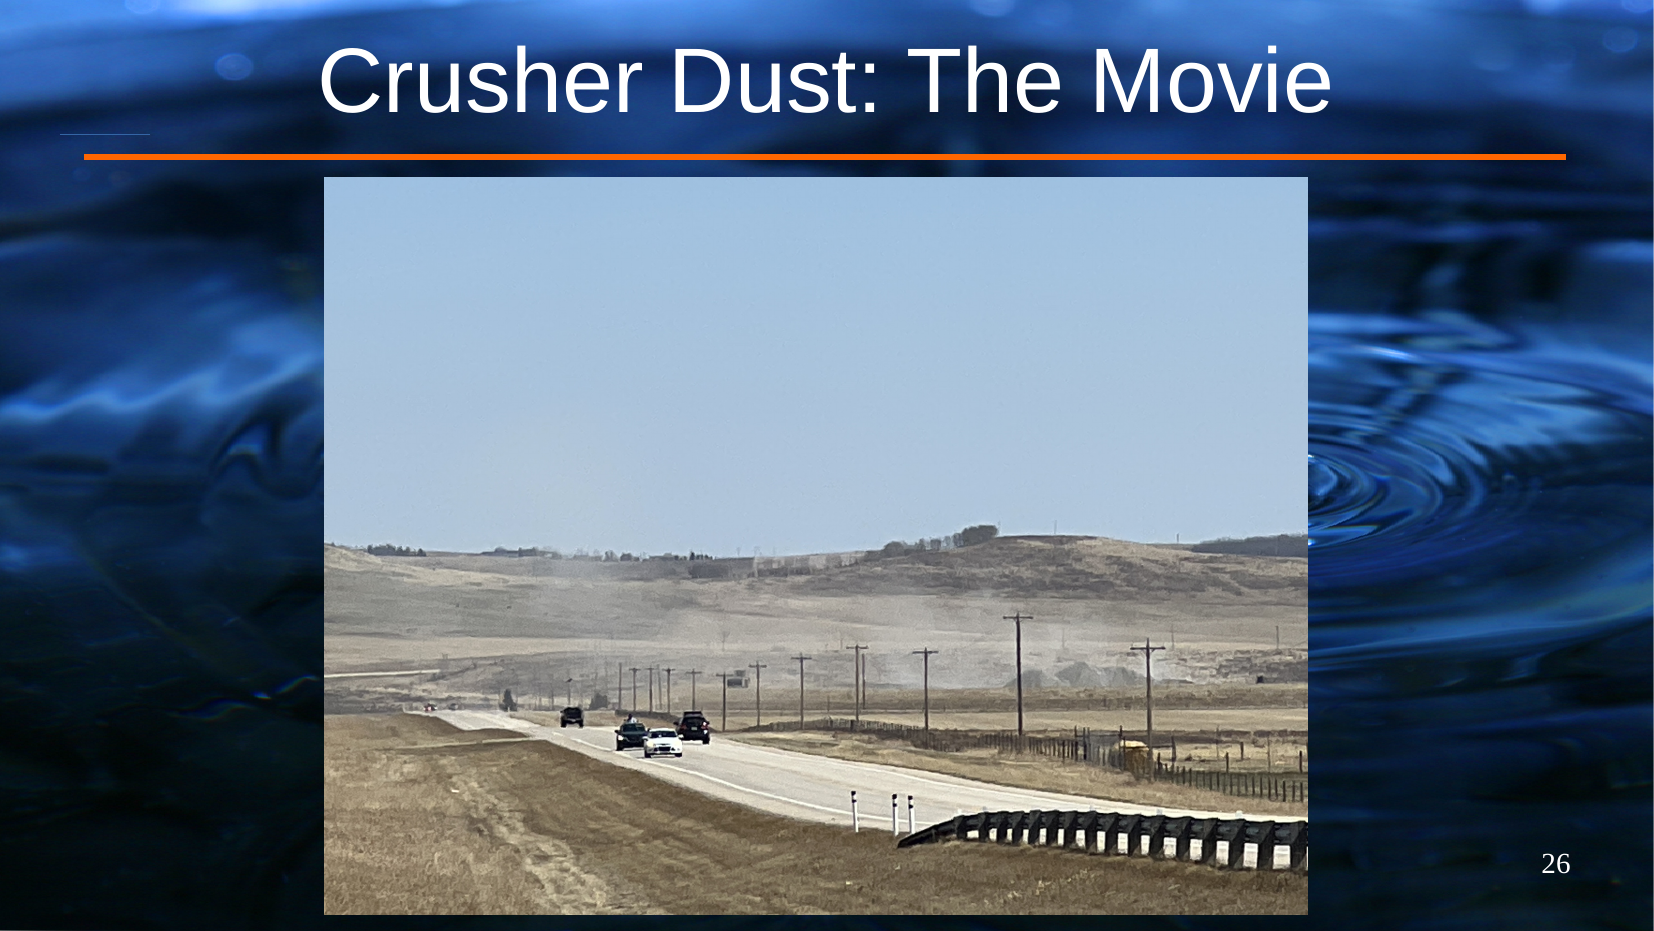

# Crusher Dust: The Movie
Aggregate Mines are MINES!
26